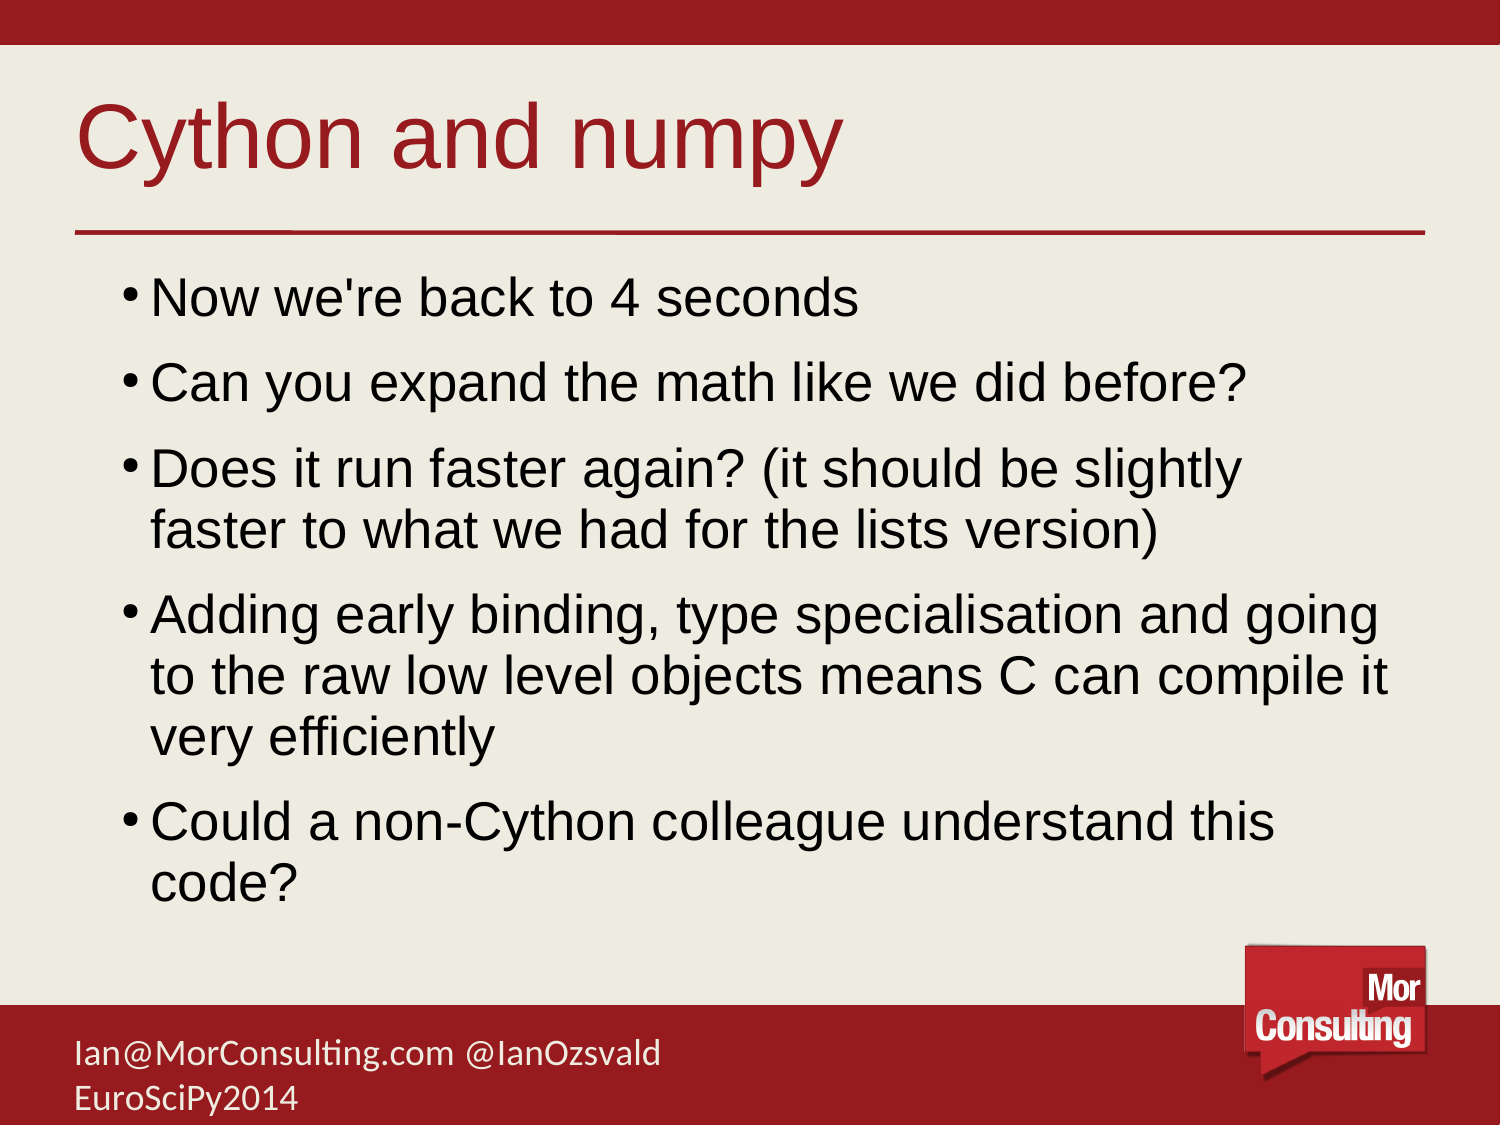

# Cython and numpy
Now we're back to 4 seconds
Can you expand the math like we did before?
Does it run faster again? (it should be slightly faster to what we had for the lists version)
Adding early binding, type specialisation and going to the raw low level objects means C can compile it very efficiently
Could a non-Cython colleague understand this code?